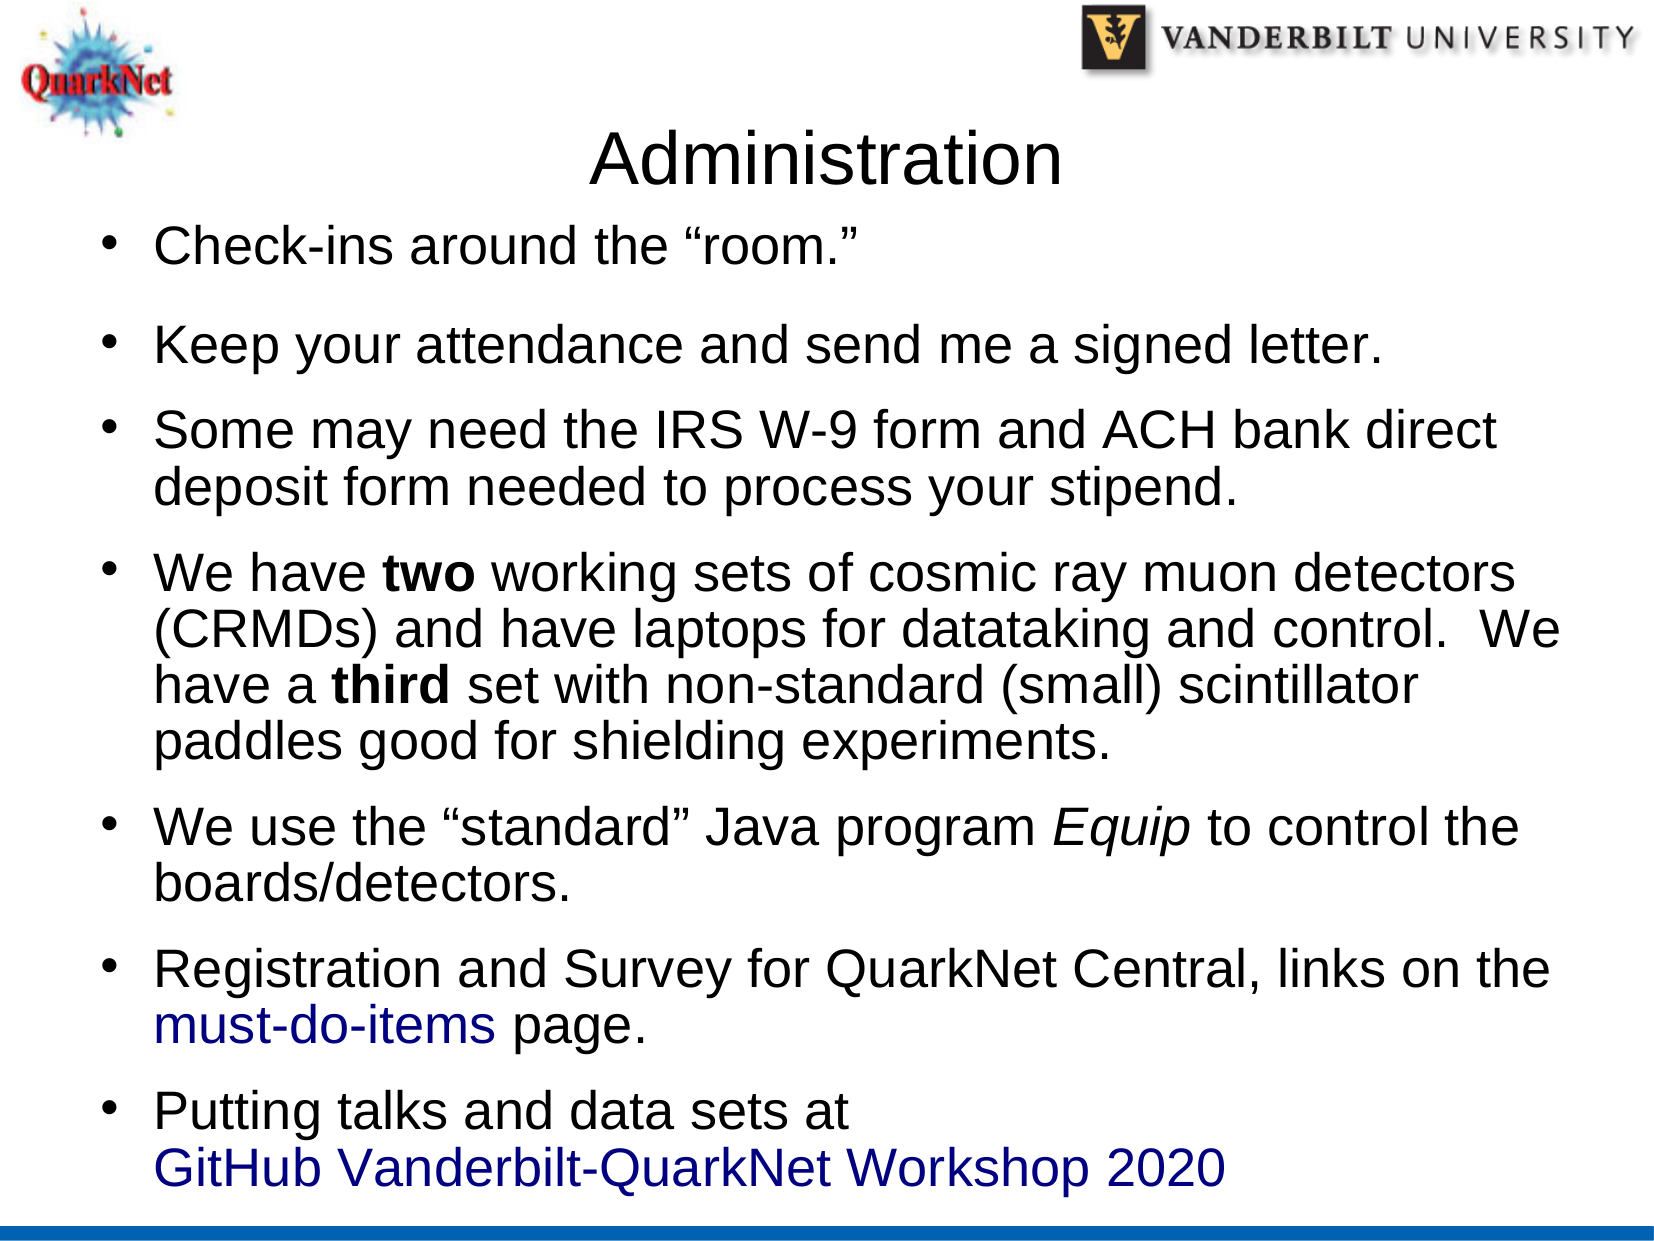

# Administration
Check-ins around the “room.”
Keep your attendance and send me a signed letter.
Some may need the IRS W-9 form and ACH bank direct deposit form needed to process your stipend.
We have two working sets of cosmic ray muon detectors (CRMDs) and have laptops for datataking and control. We have a third set with non-standard (small) scintillator paddles good for shielding experiments.
We use the “standard” Java program Equip to control the boards/detectors.
Registration and Survey for QuarkNet Central, links on the must-do-items page.
Putting talks and data sets at GitHub Vanderbilt-QuarkNet Workshop 2020